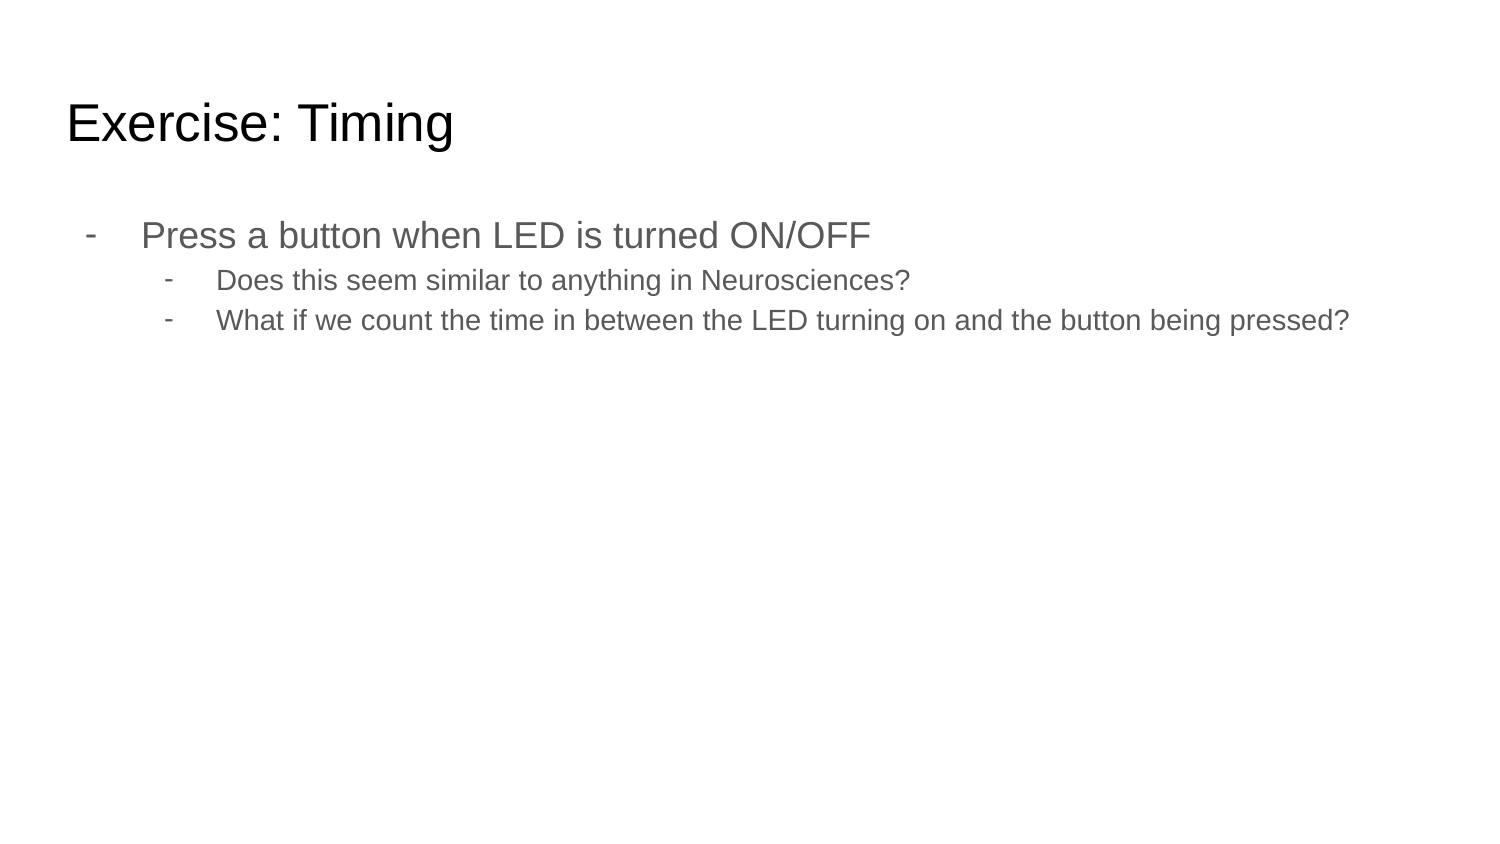

# Exercise: Timing
Press a button when LED is turned ON/OFF
Does this seem similar to anything in Neurosciences?
What if we count the time in between the LED turning on and the button being pressed?